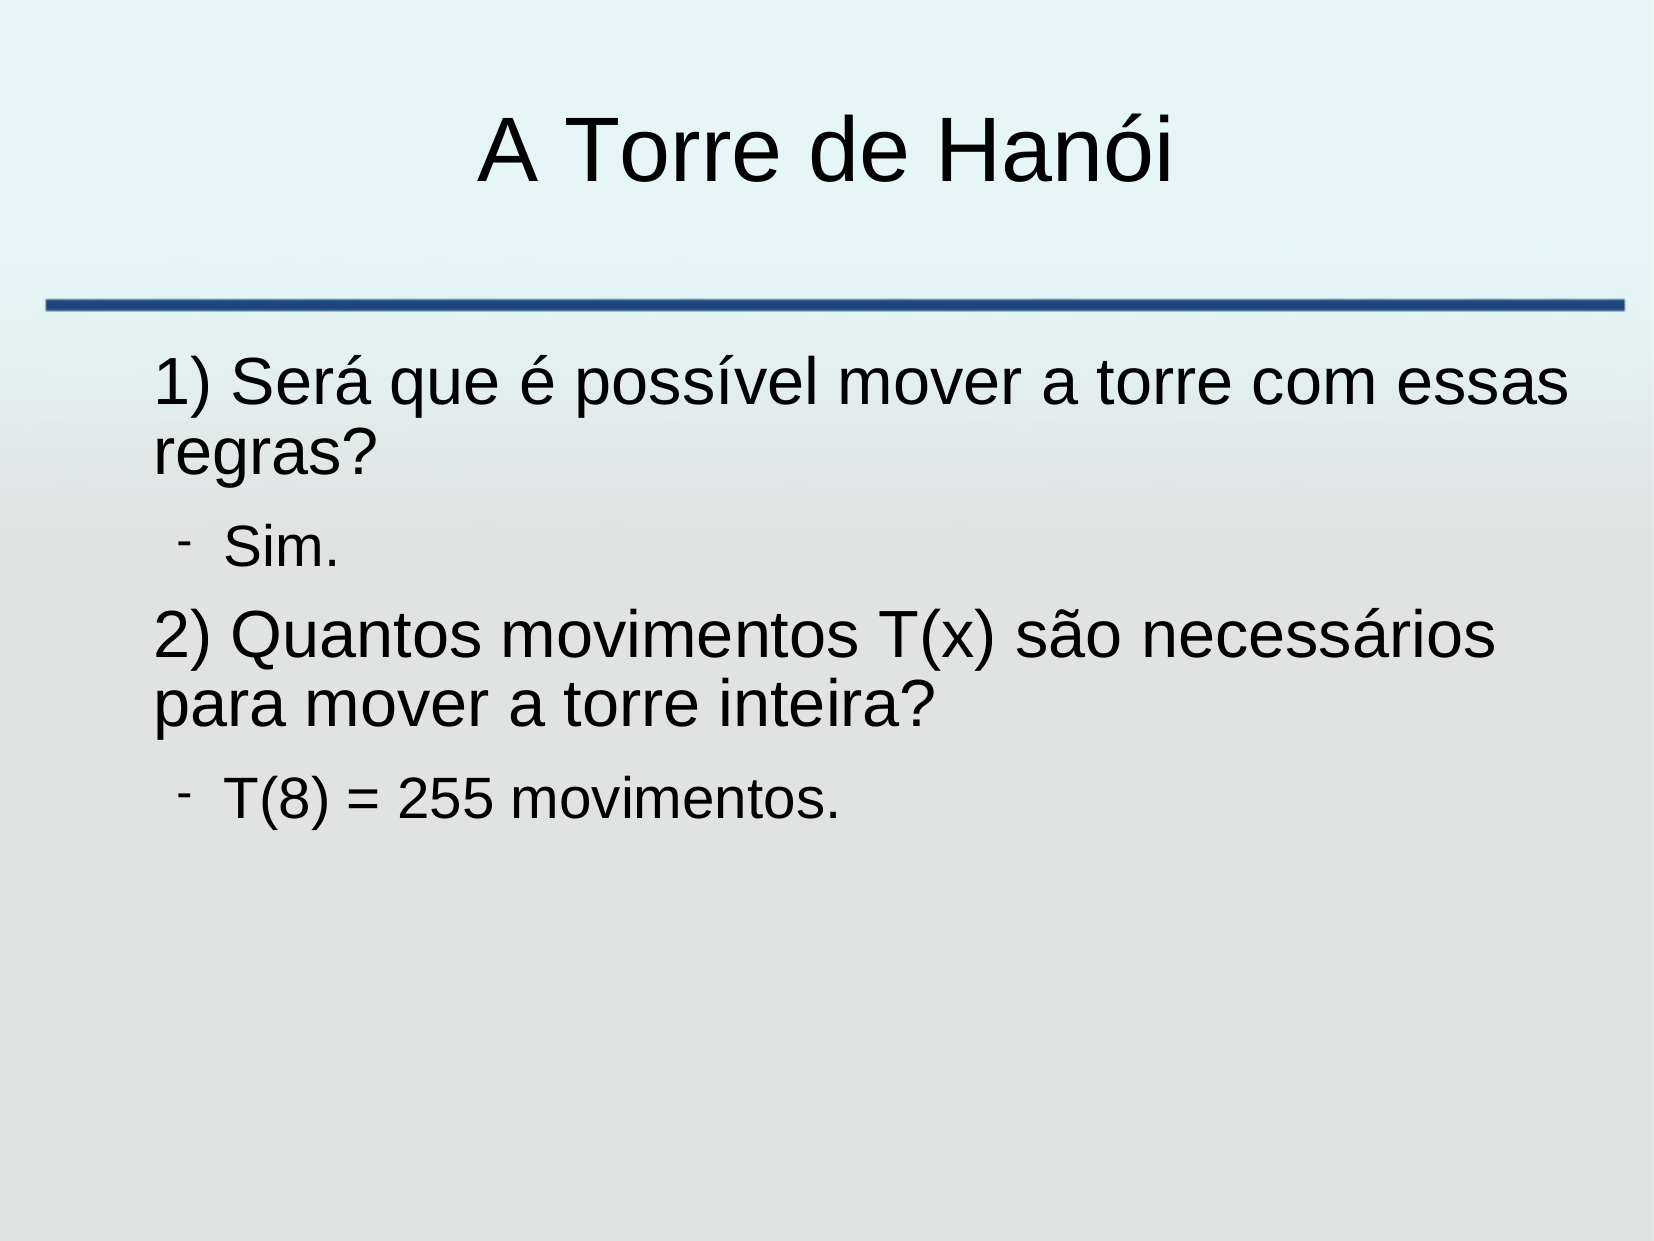

# A Torre de Hanói
1) Será que é possível mover a torre com essas regras?
Sim.
2) Quantos movimentos T(x) são necessários para mover a torre inteira?
T(8) = 255 movimentos.